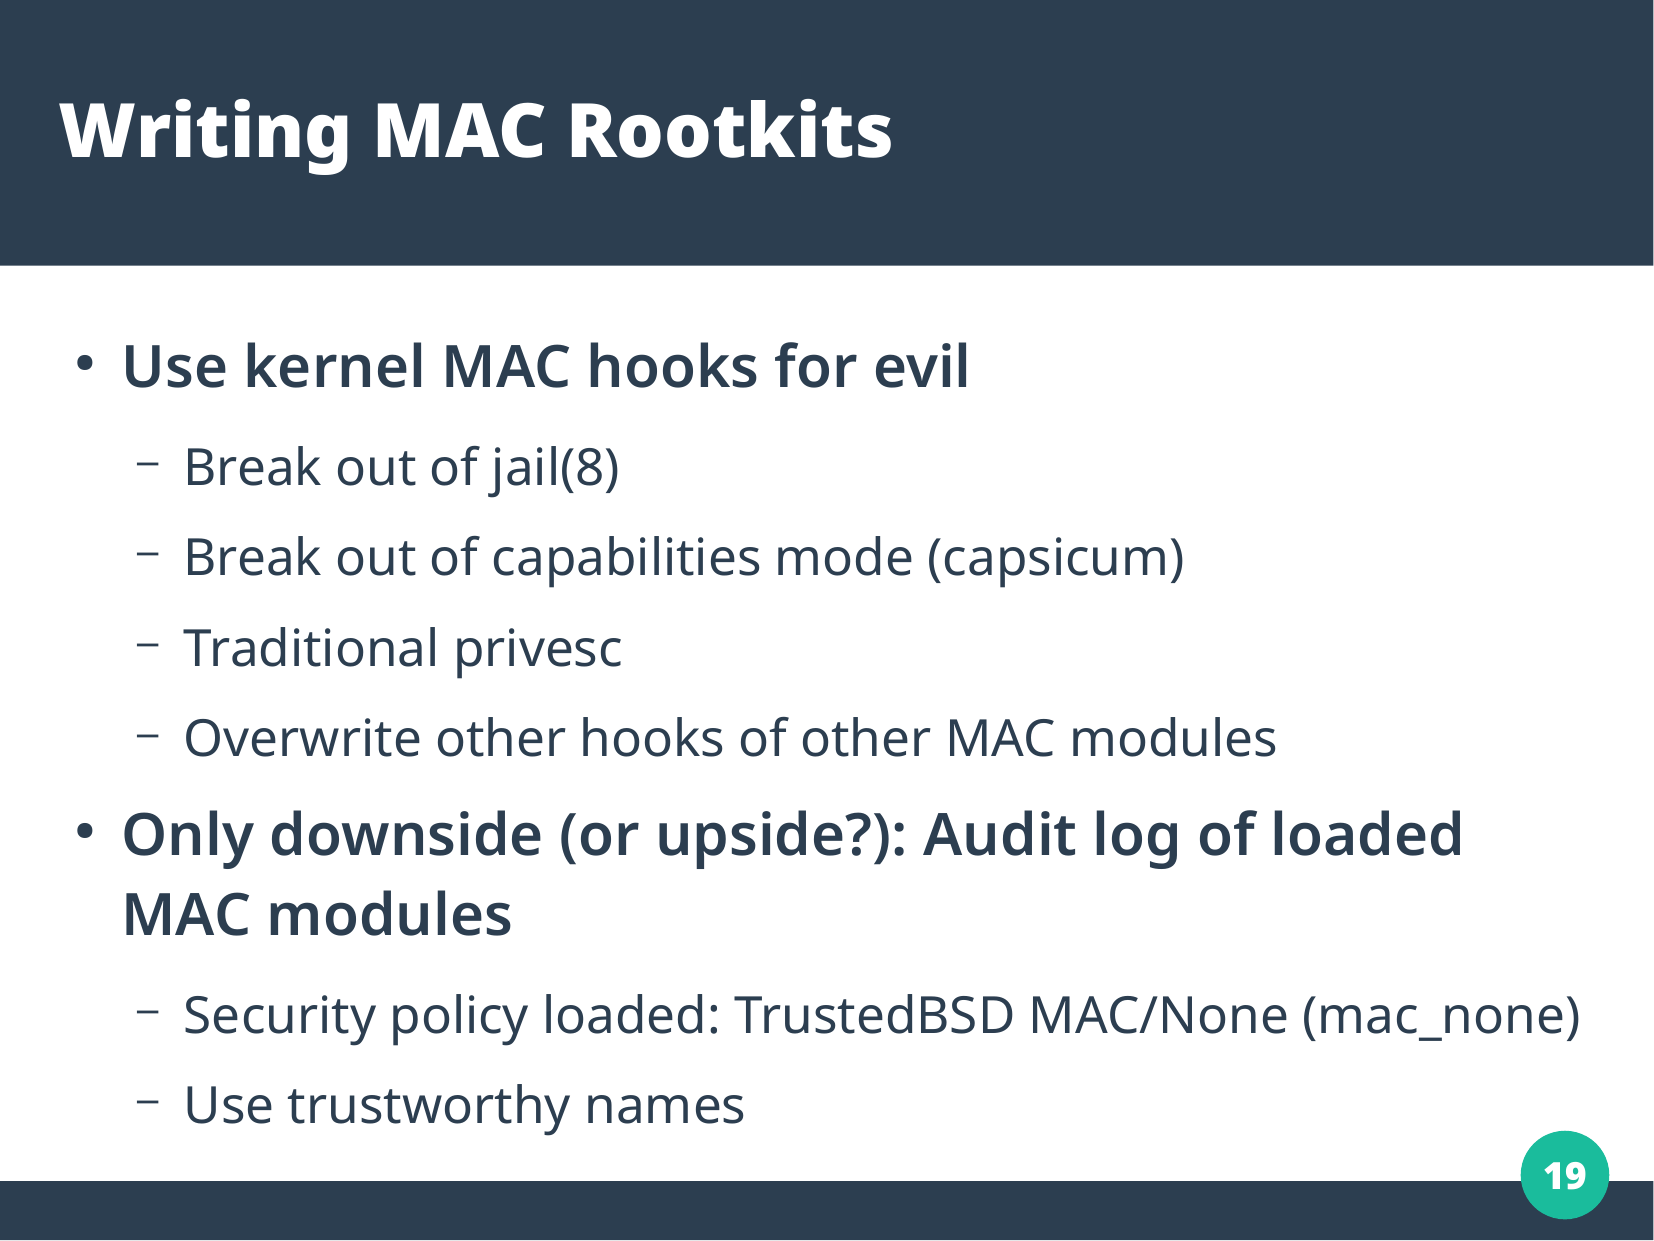

# Writing MAC Rootkits
Use kernel MAC hooks for evil
Break out of jail(8)
Break out of capabilities mode (capsicum)
Traditional privesc
Overwrite other hooks of other MAC modules
Only downside (or upside?): Audit log of loaded MAC modules
Security policy loaded: TrustedBSD MAC/None (mac_none)
Use trustworthy names
19